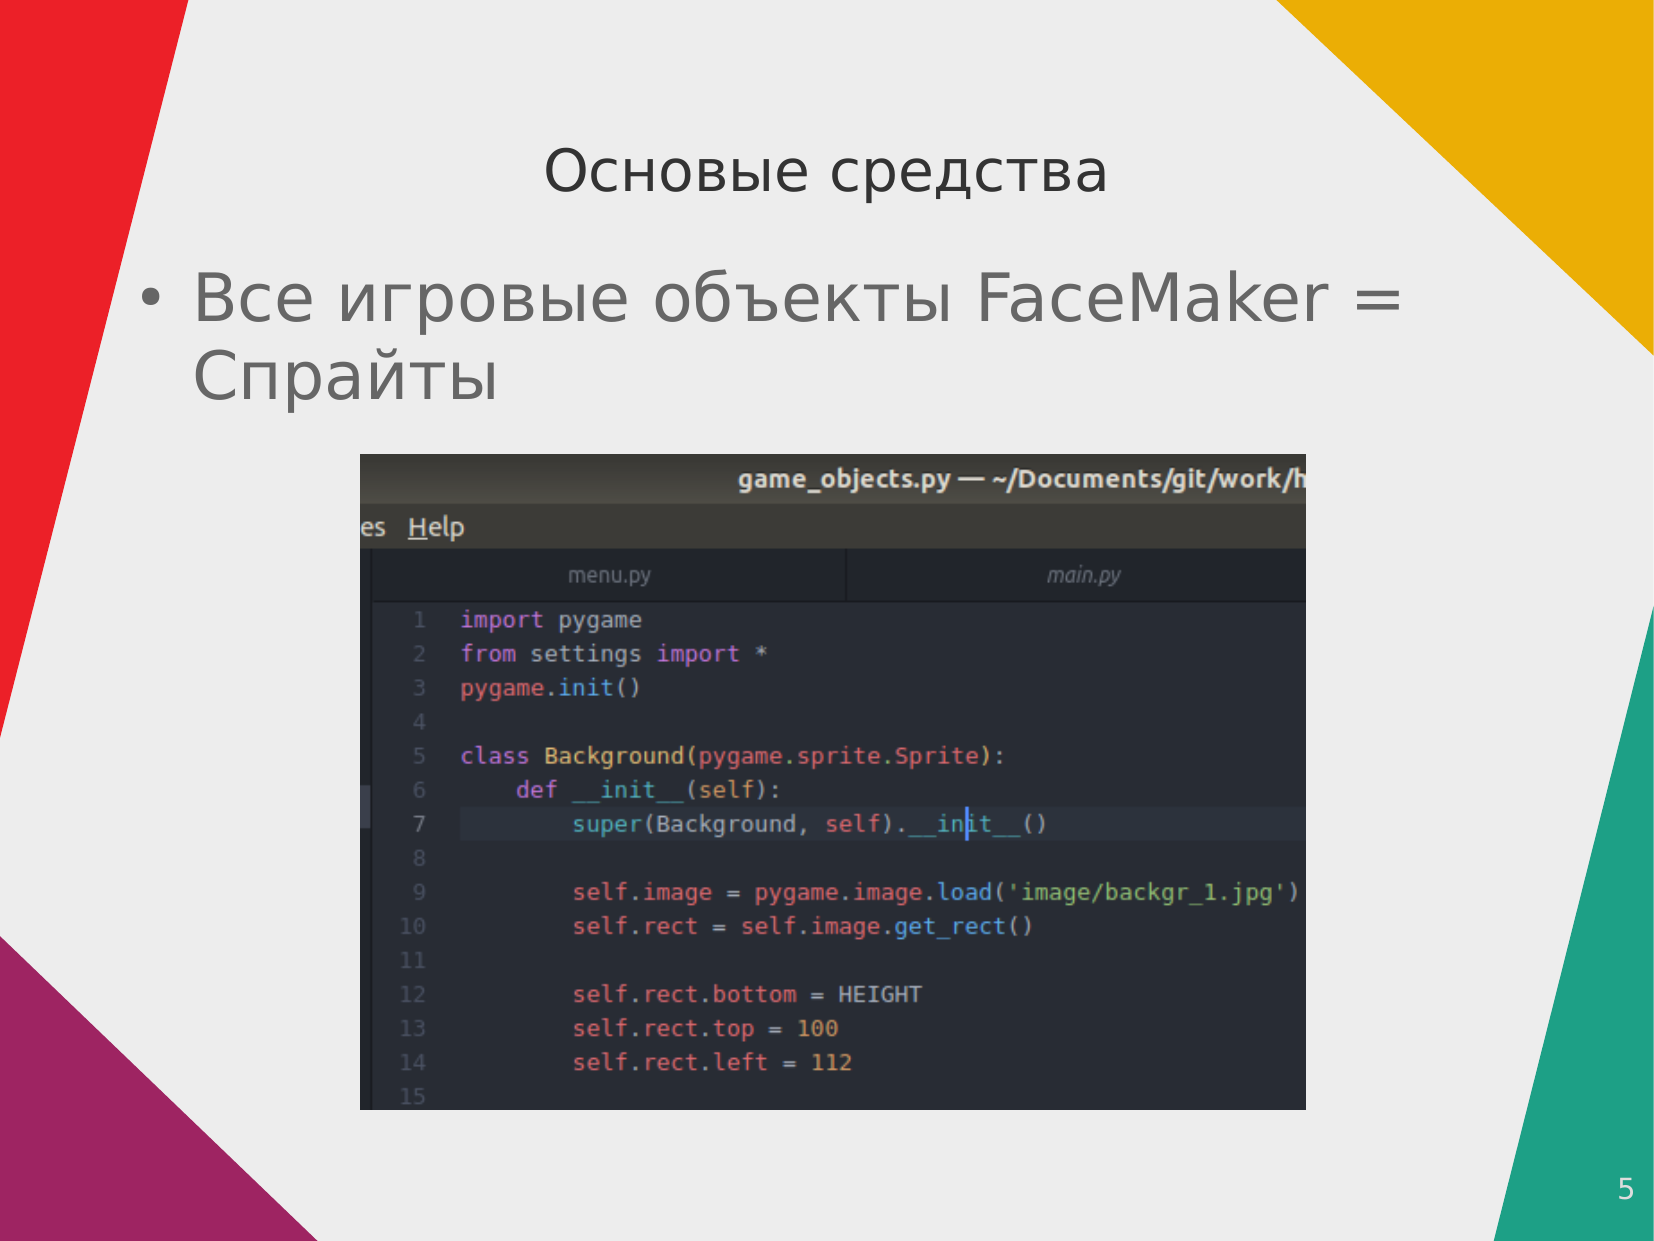

# Основые средства
Все игровые объекты FaceMaker = Спрайты
5